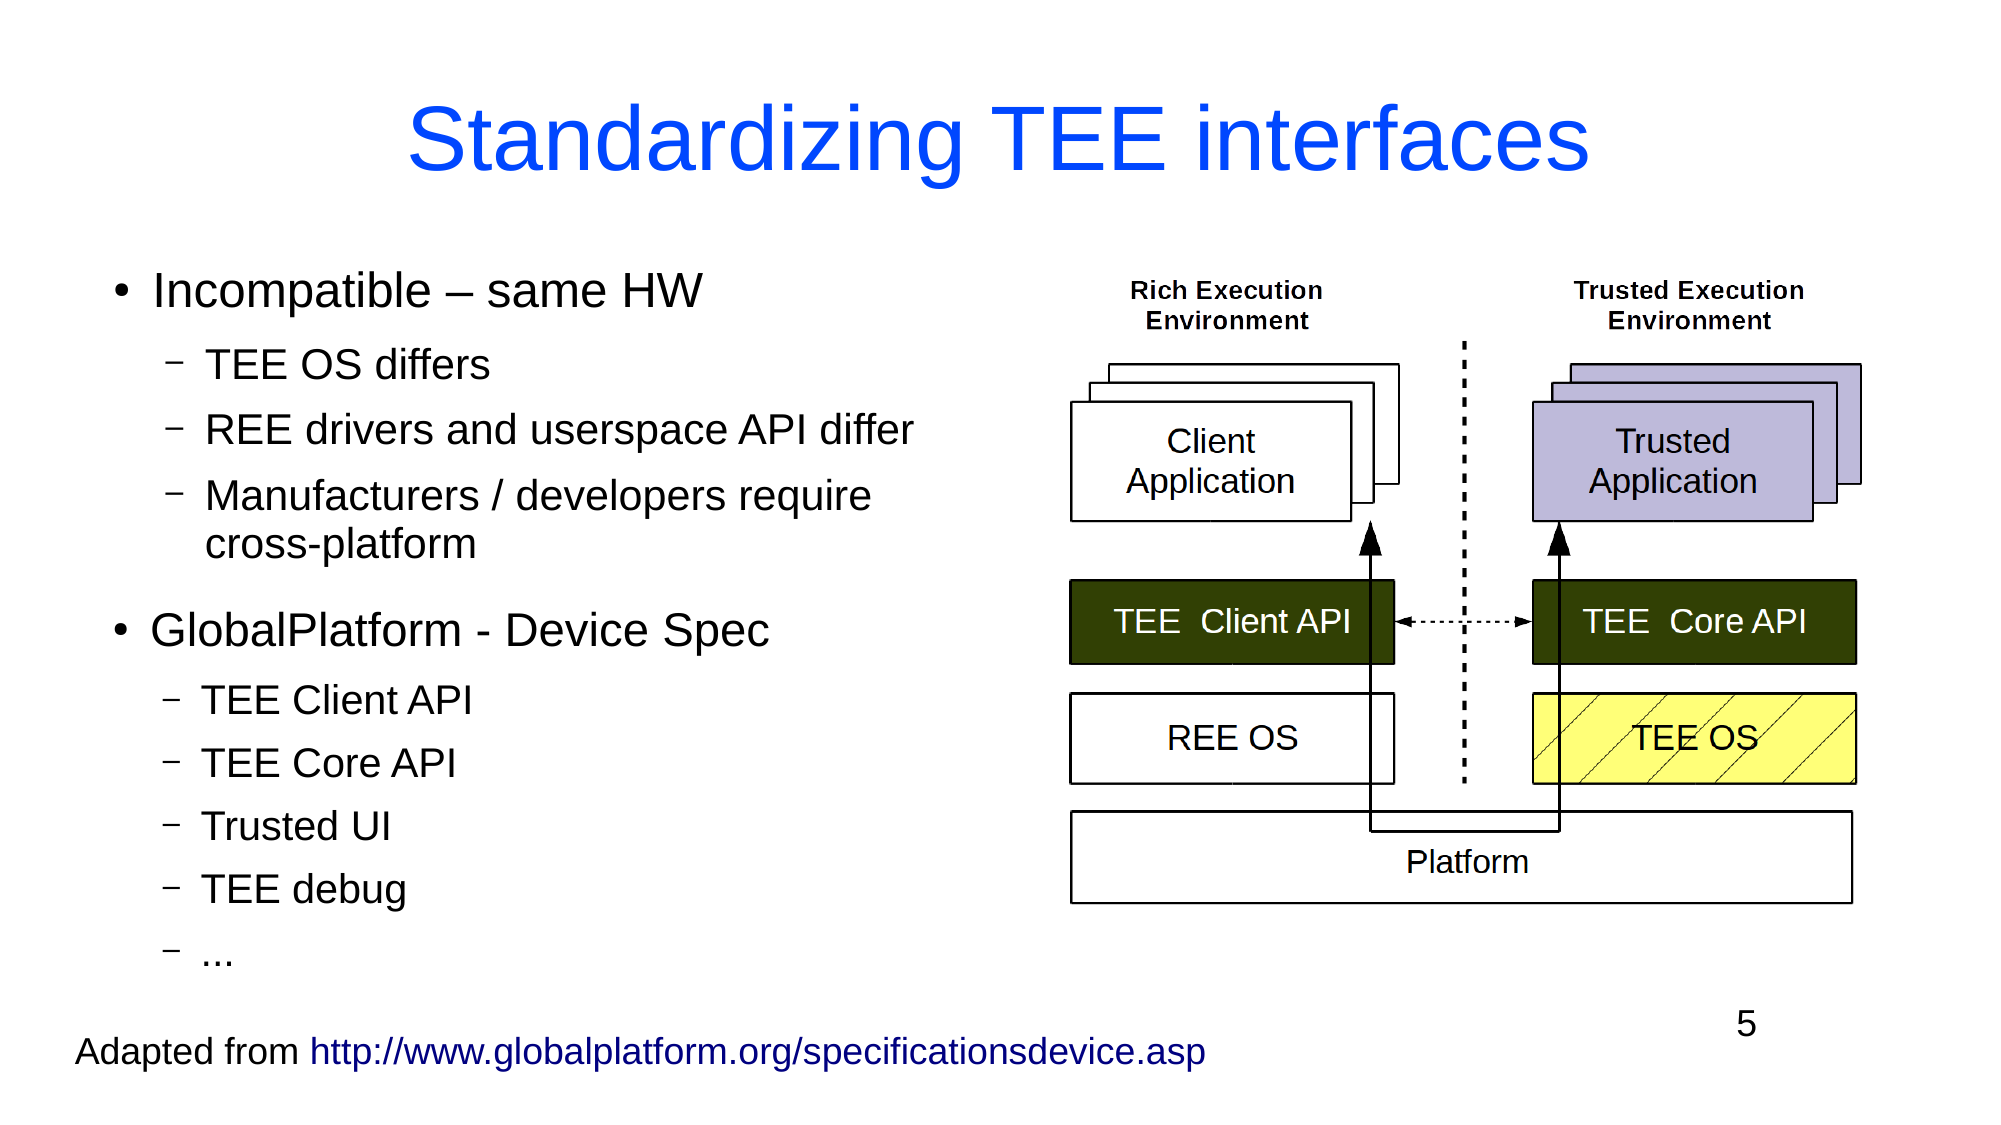

# Standardizing TEE interfaces
Incompatible – same HW
TEE OS differs
REE drivers and userspace API differ
Manufacturers / developers require cross-platform
GlobalPlatform - Device Spec
TEE Client API
TEE Core API
Trusted UI
TEE debug
...
Adapted from http://www.globalplatform.org/specificationsdevice.asp